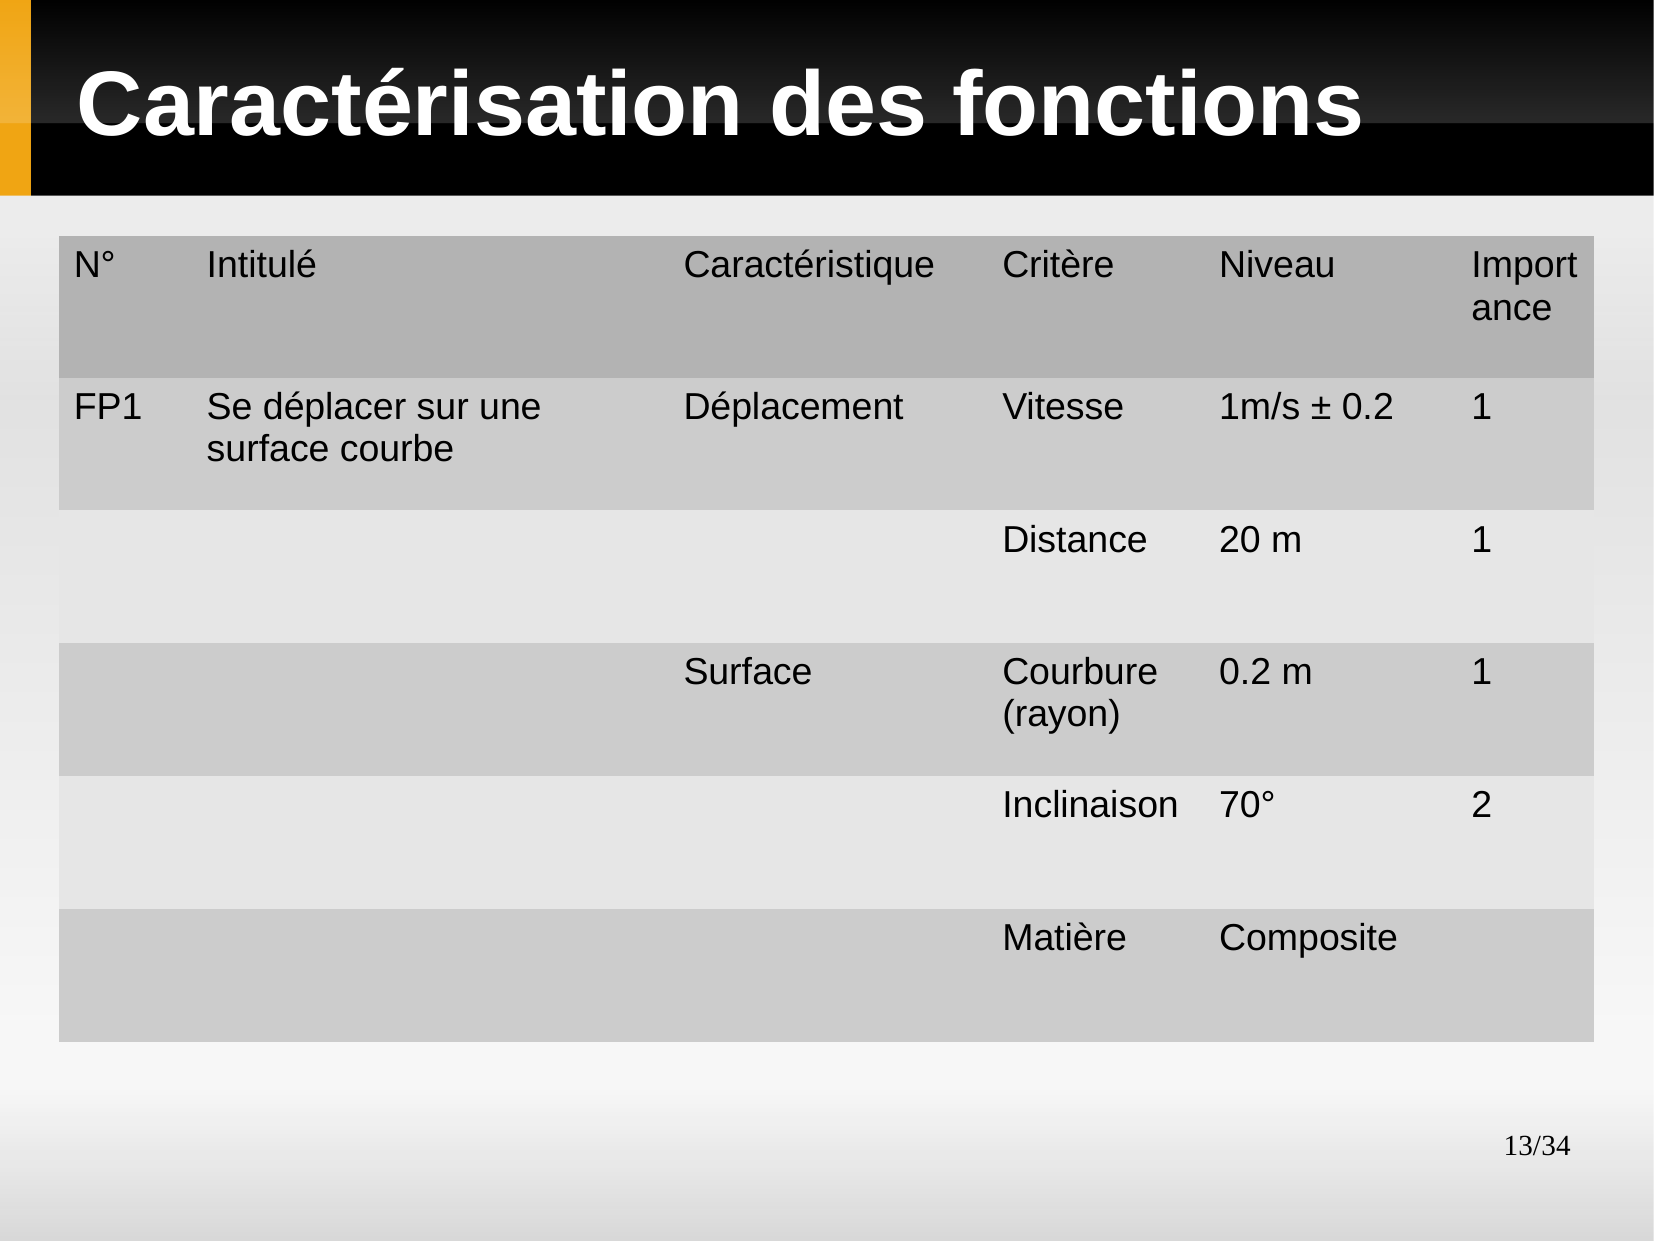

# Caractérisation des fonctions
| N° | Intitulé | Caractéristique | Critère | Niveau | Importance |
| --- | --- | --- | --- | --- | --- |
| FP1 | Se déplacer sur une surface courbe | Déplacement | Vitesse | 1m/s ± 0.2 | 1 |
| | | | Distance | 20 m | 1 |
| | | Surface | Courbure (rayon) | 0.2 m | 1 |
| | | | Inclinaison | 70° | 2 |
| | | | Matière | Composite | |
13